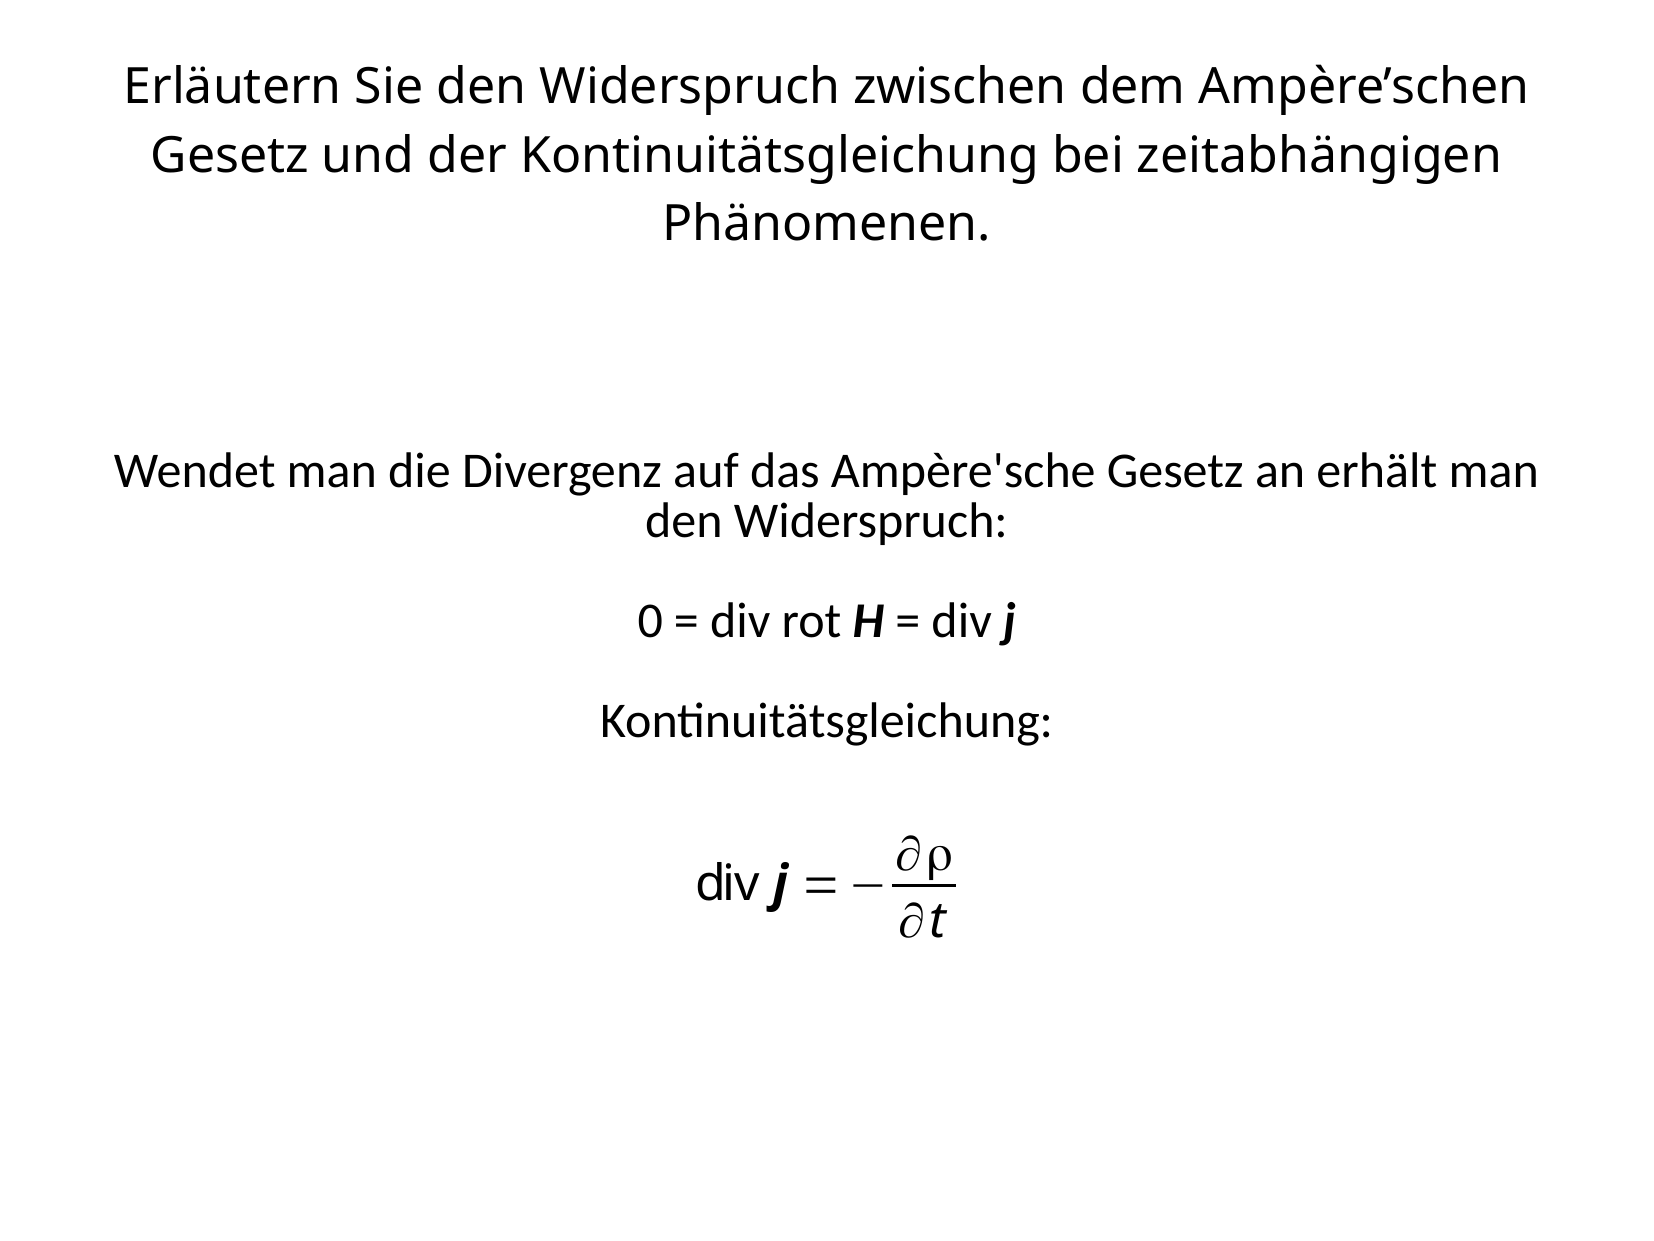

# Erläutern Sie den Widerspruch zwischen dem Ampère’schen Gesetz und der Kontinuitätsgleichung bei zeitabhängigen Phänomenen.
Wendet man die Divergenz auf das Ampère'sche Gesetz an erhält man den Widerspruch:
0 = div rot H = div j
Kontinuitätsgleichung: